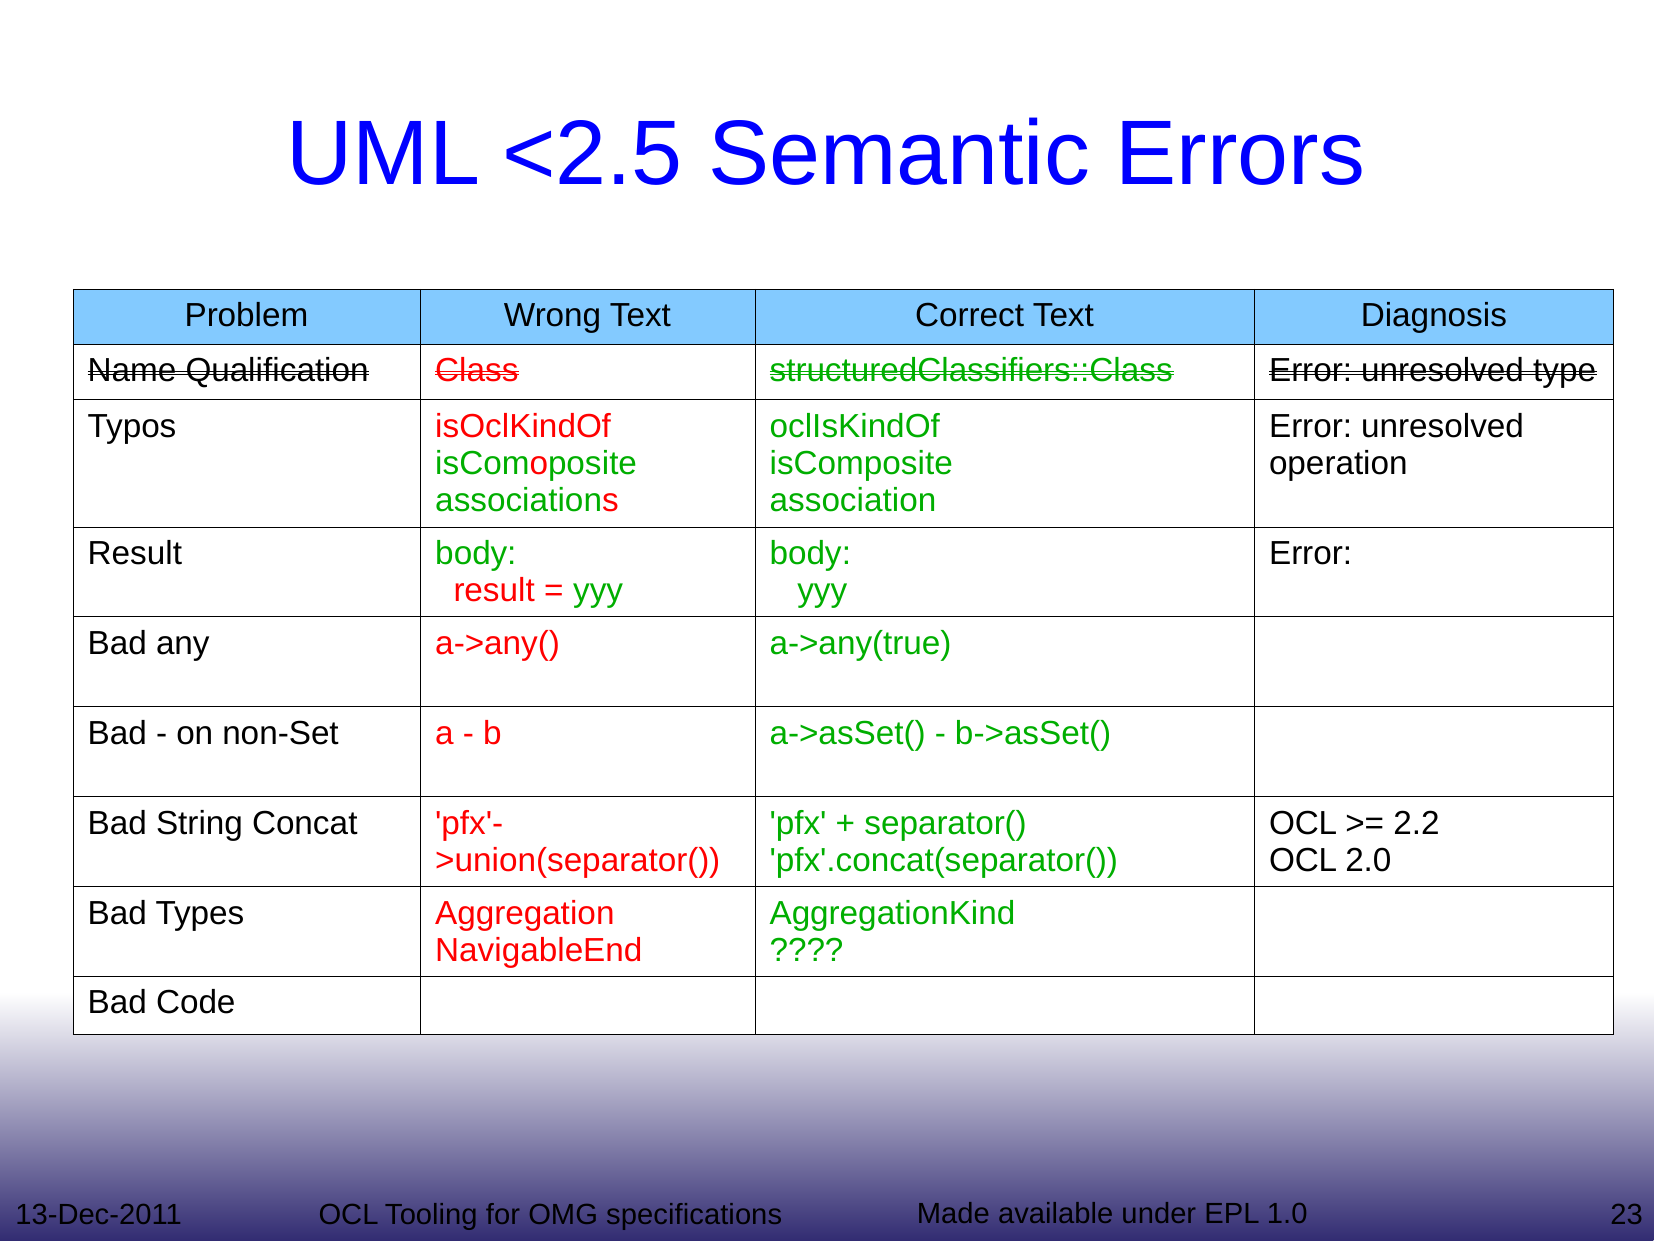

# UML <2.5 Semantic Errors
| Problem | Wrong Text | Correct Text | Diagnosis |
| --- | --- | --- | --- |
| Name Qualification | Class | structuredClassifiers::Class | Error: unresolved type |
| Typos | isOclKindOf isComoposite associations | oclIsKindOf isComposite association | Error: unresolved operation |
| Result | body: result = yyy | body: yyy | Error: |
| Bad any | a->any() | a->any(true) | |
| Bad - on non-Set | a - b | a->asSet() - b->asSet() | |
| Bad String Concat | 'pfx'->union(separator()) | 'pfx' + separator() 'pfx'.concat(separator()) | OCL >= 2.2 OCL 2.0 |
| Bad Types | Aggregation NavigableEnd | AggregationKind ???? | |
| Bad Code | | | |
13-Dec-2011
OCL Tooling for OMG specifications
23